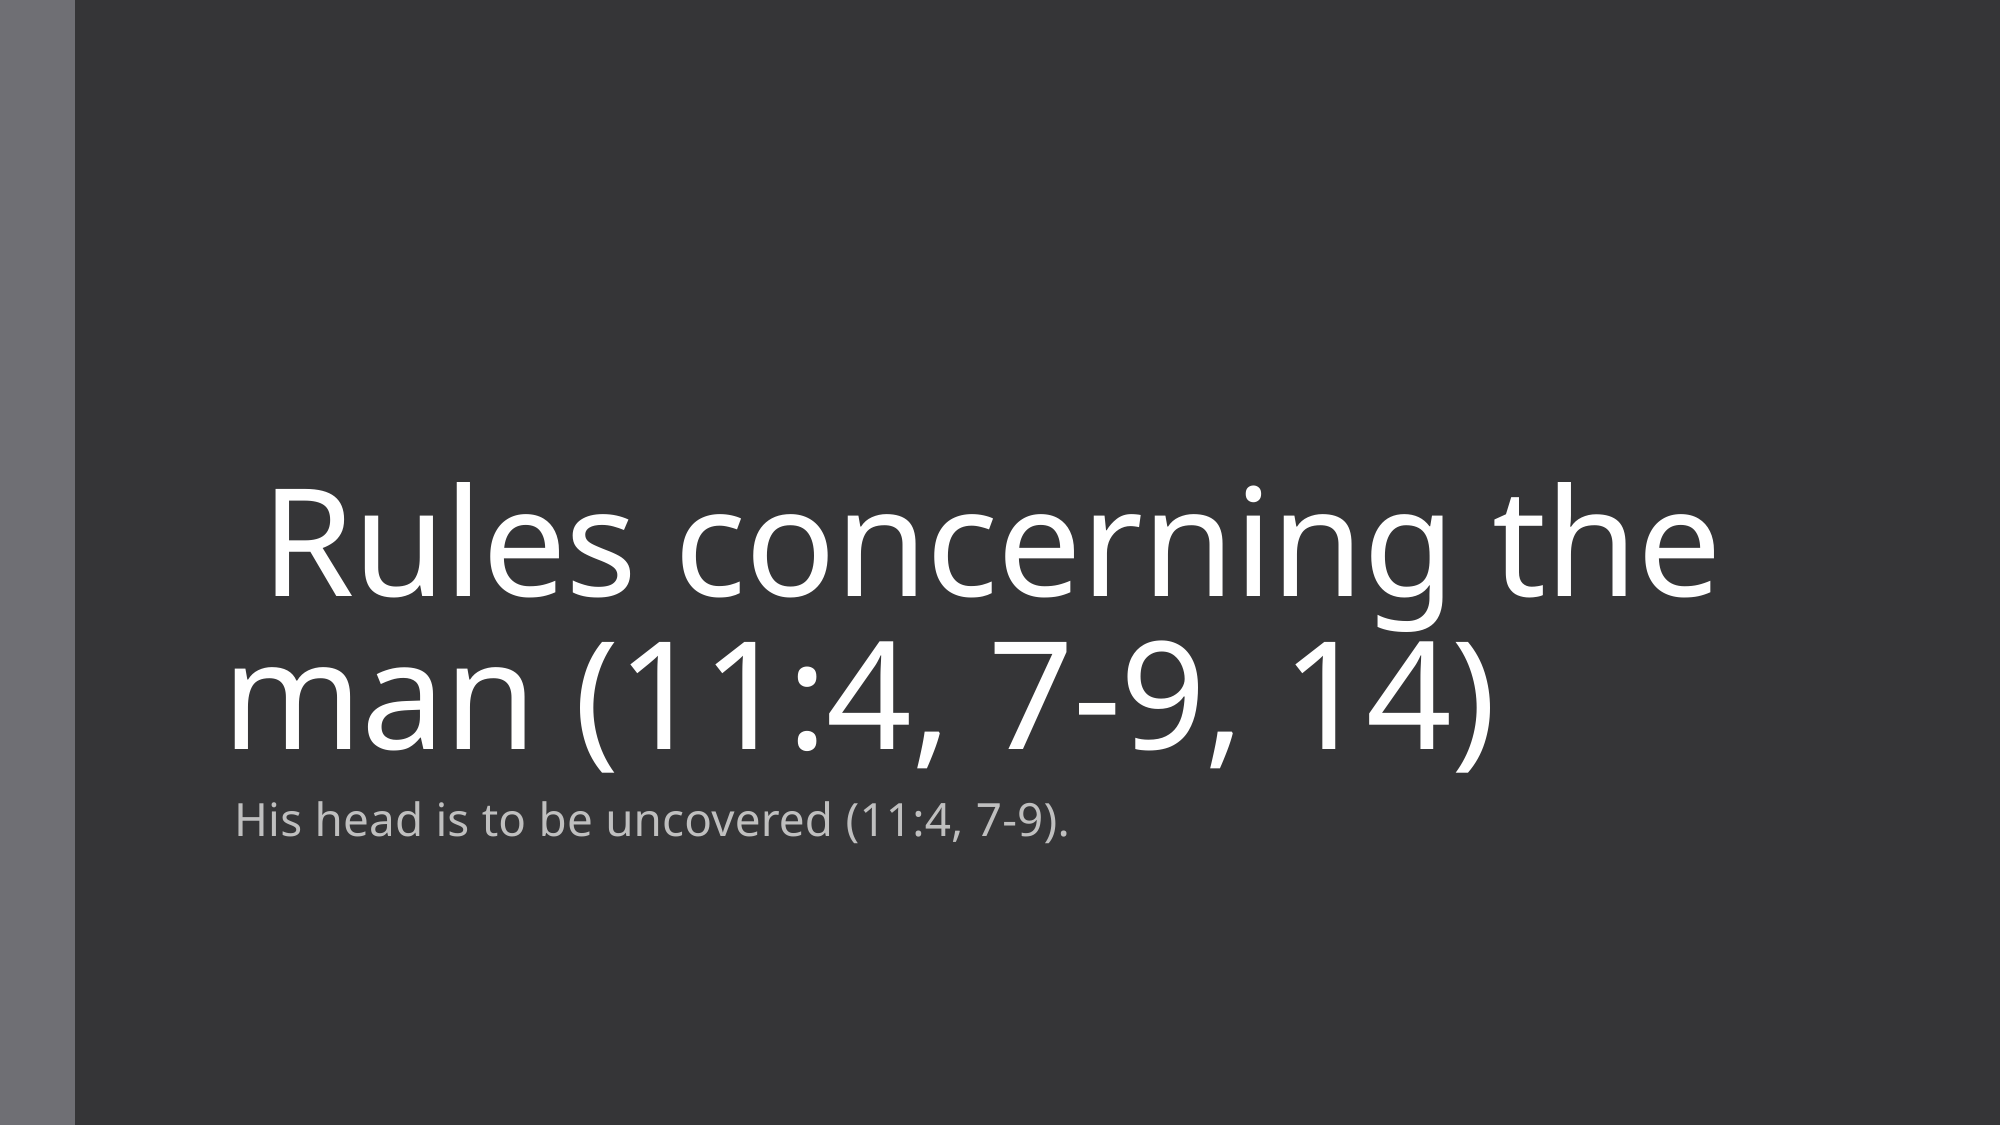

# Rules concerning the man (11:4, 7-9, 14)
 His head is to be uncovered (11:4, 7-9).